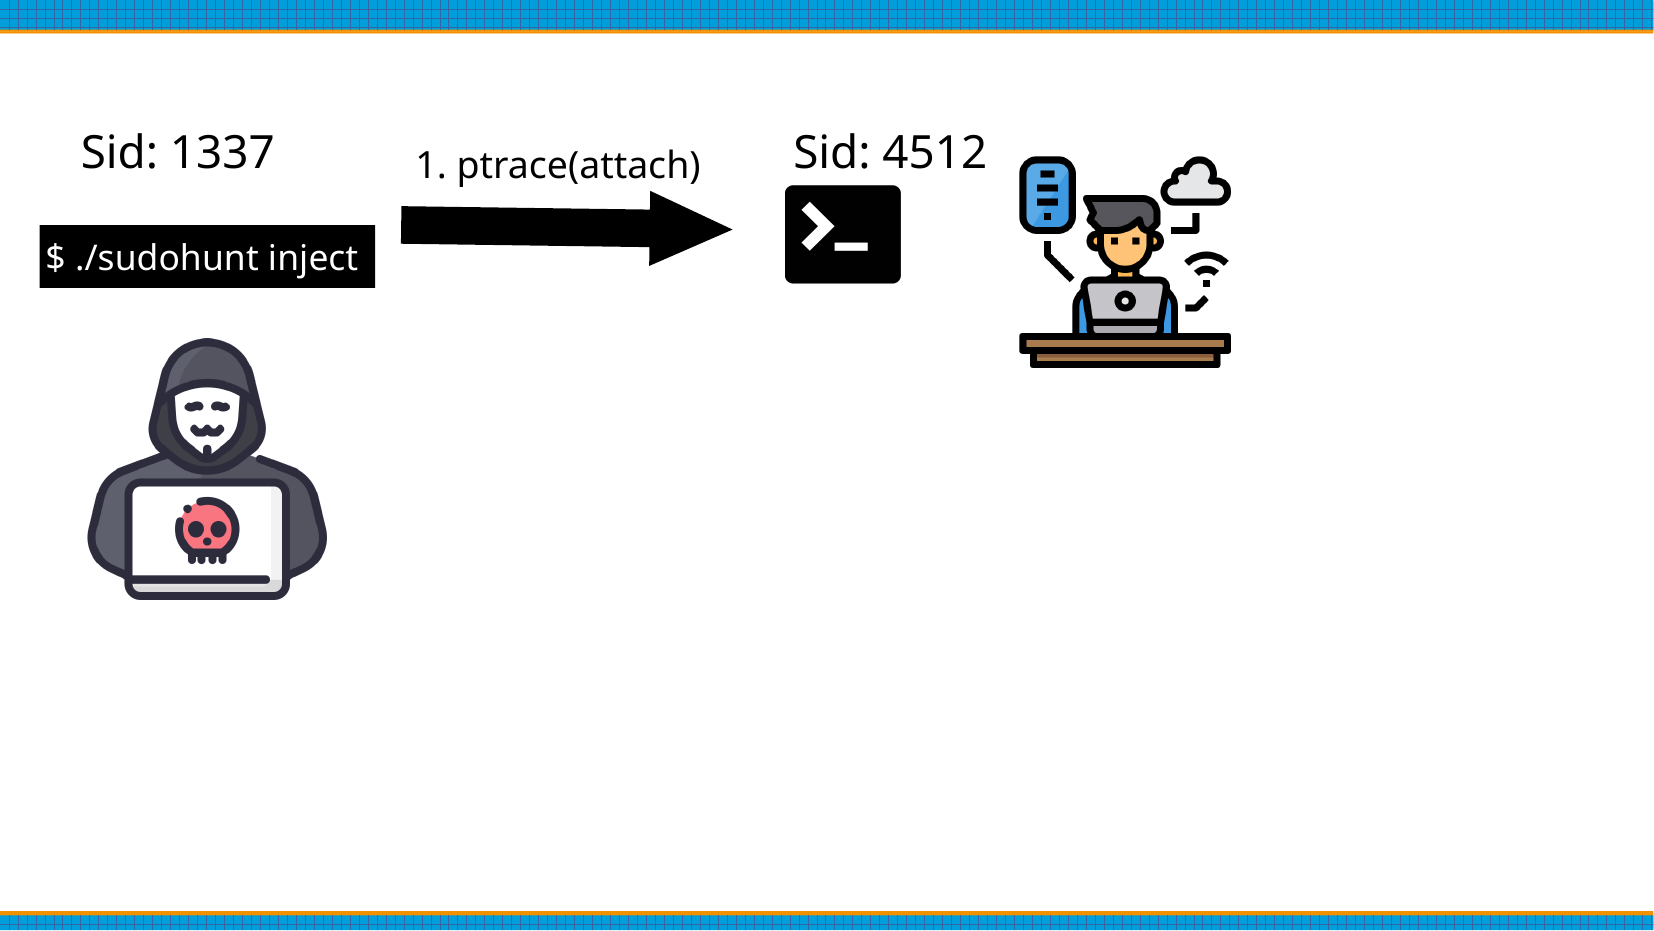

Sid: 1337
Sid: 4512
1. ptrace(attach)
$ ./sudohunt inject